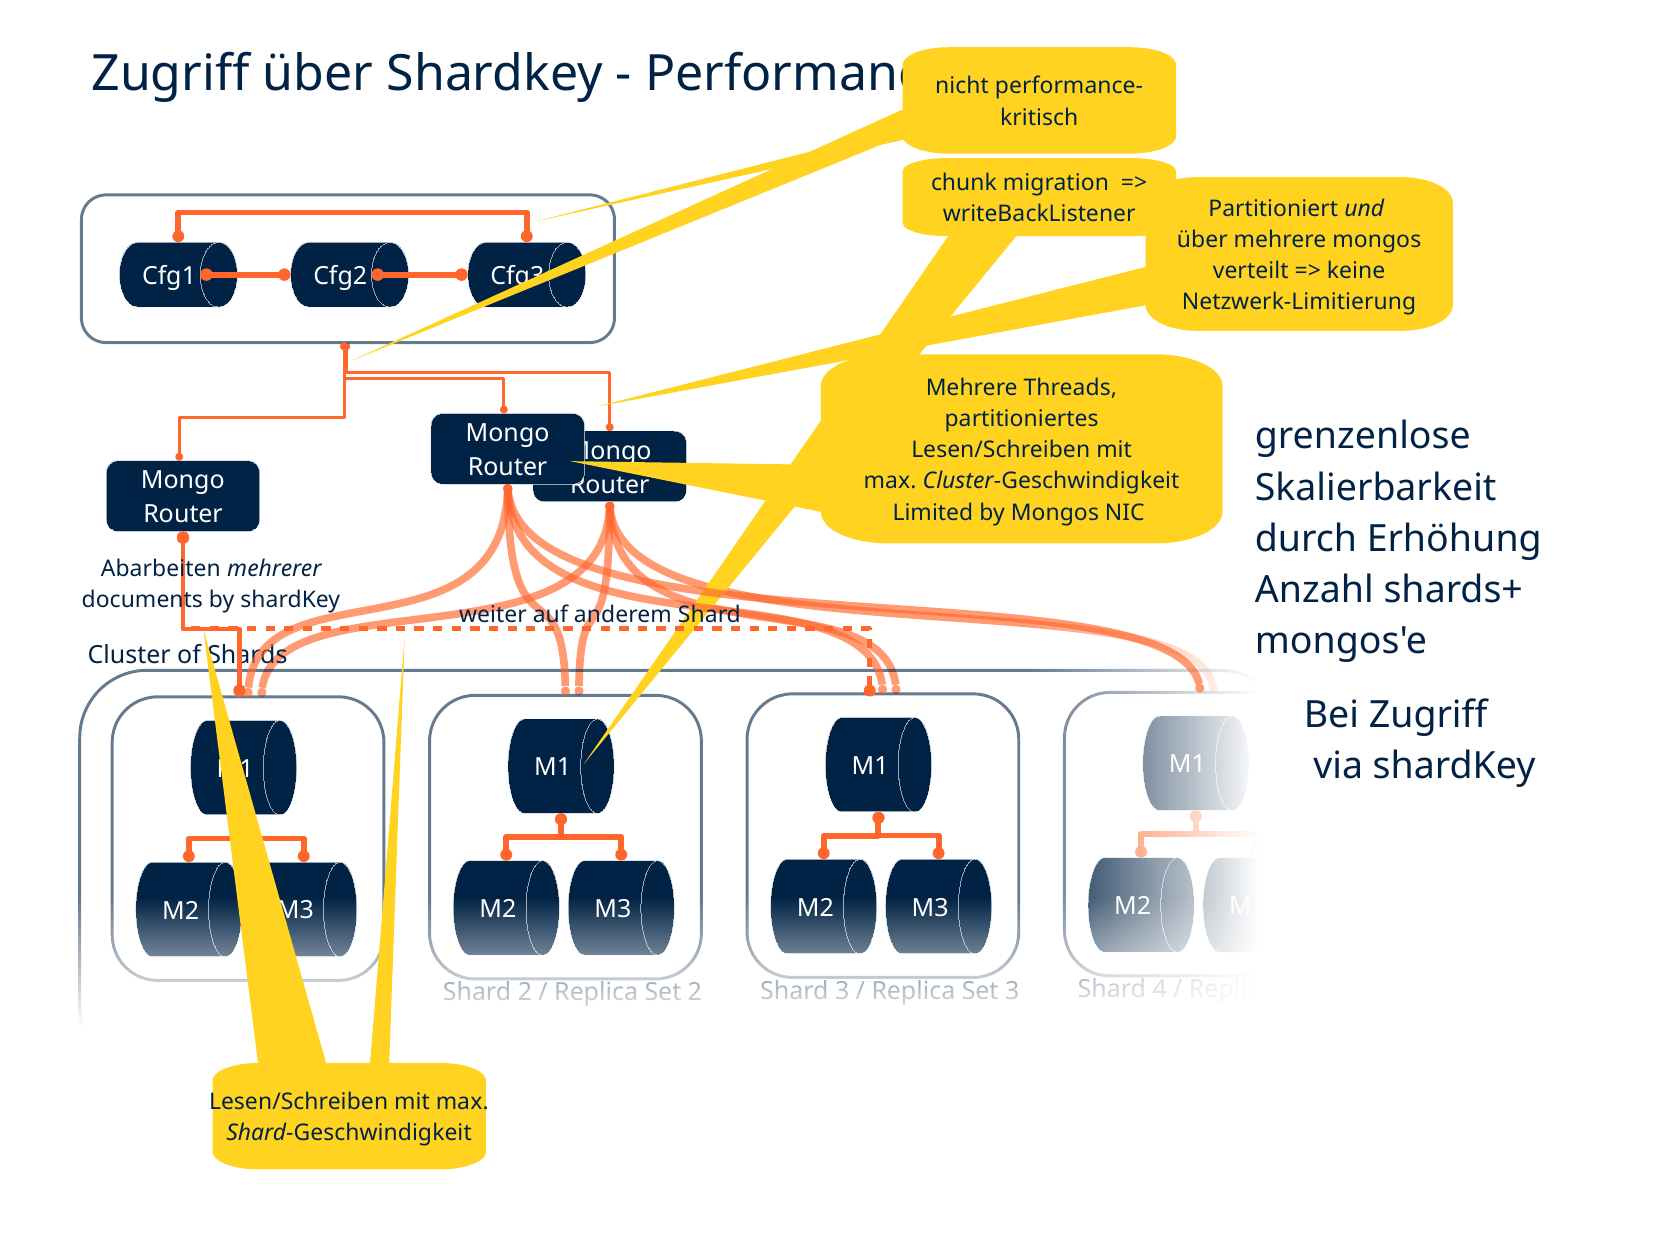

Zugriff über Shardkey - Performance
nicht performance-
kritisch
chunk migration =>
writeBackListener
Partitioniert und
über mehrere mongos
verteilt => keine
Netzwerk-Limitierung
Cfg1
Cfg2
Cfg3
Mongo
Router
Mongo
Router
Mongo
Router
Mehrere Threads,
partitioniertes
Lesen/Schreiben mit
max. Cluster-Geschwindigkeit
Limited by Mongos NIC
grenzenlose
Skalierbarkeit
durch Erhöhung
Anzahl shards+
mongos'e
 Bei Zugriff
 via shardKey
Cluster of Shards
Shard 4 / Replica Set 4
M1
M3
M2
Shard 3 / Replica Set 3
M1
M3
M2
Shard 2 / Replica Set 2
M1
M3
M2
M1
M3
M2
Lesen/Schreiben mit max.
Shard-Geschwindigkeit